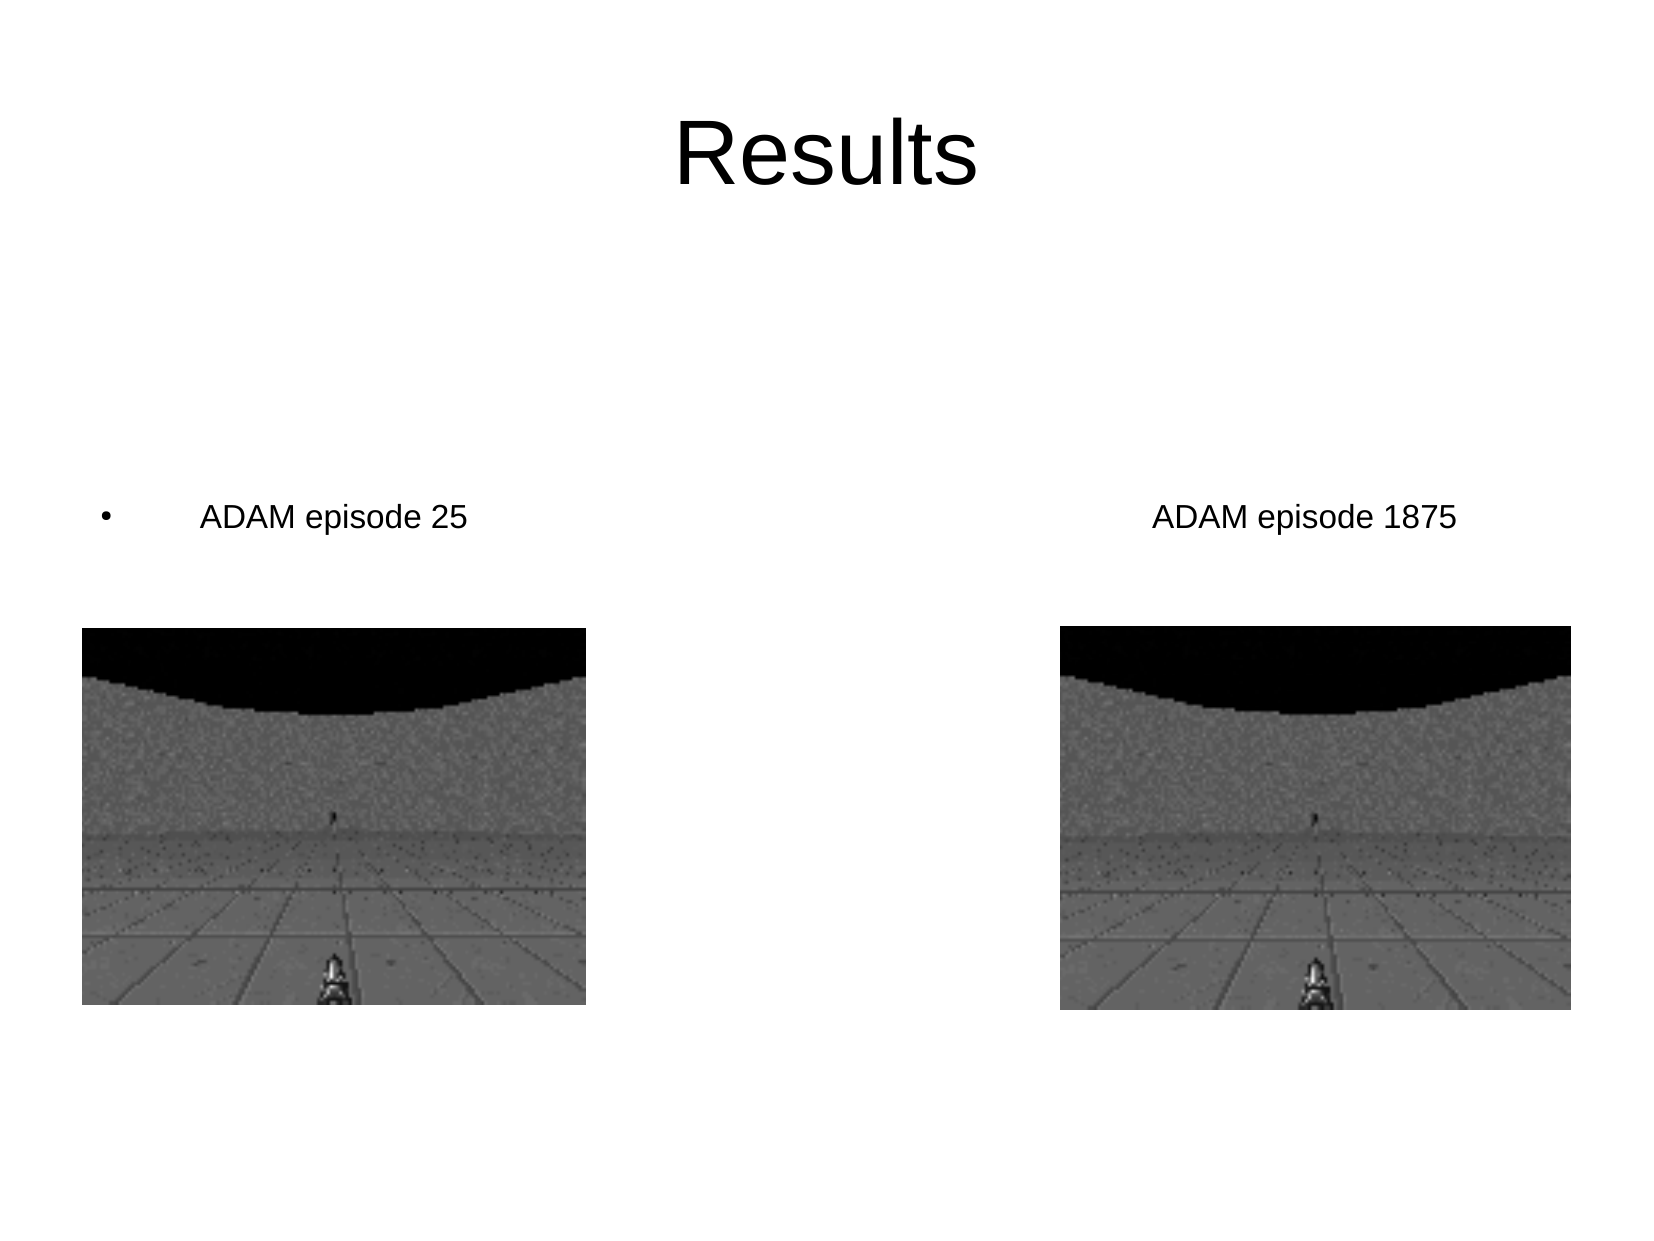

# Results
 ADAM episode 25							 ADAM episode 1875